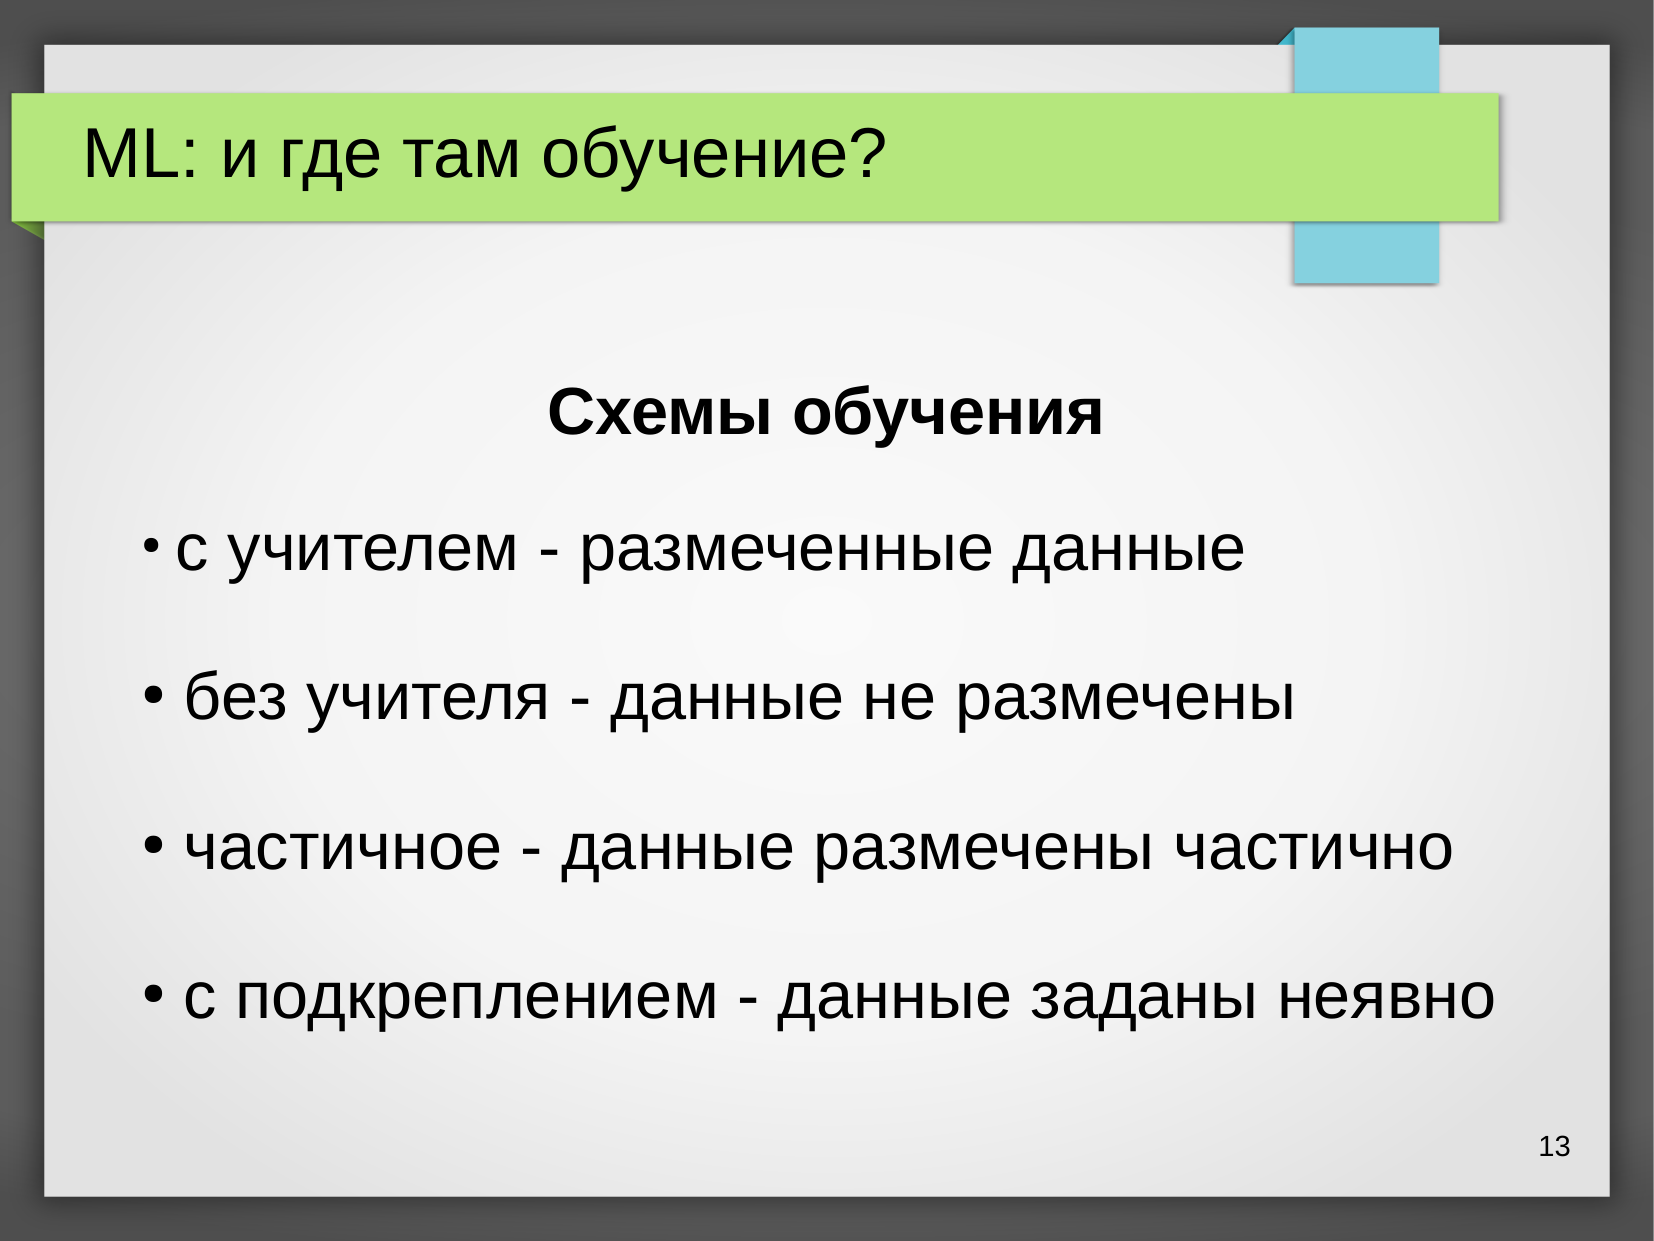

# ML: и где там обучение?
Схемы обучения
 с учителем - размеченные данные
 без учителя - данные не размечены
 частичное - данные размечены частично
 с подкреплением - данные заданы неявно
13